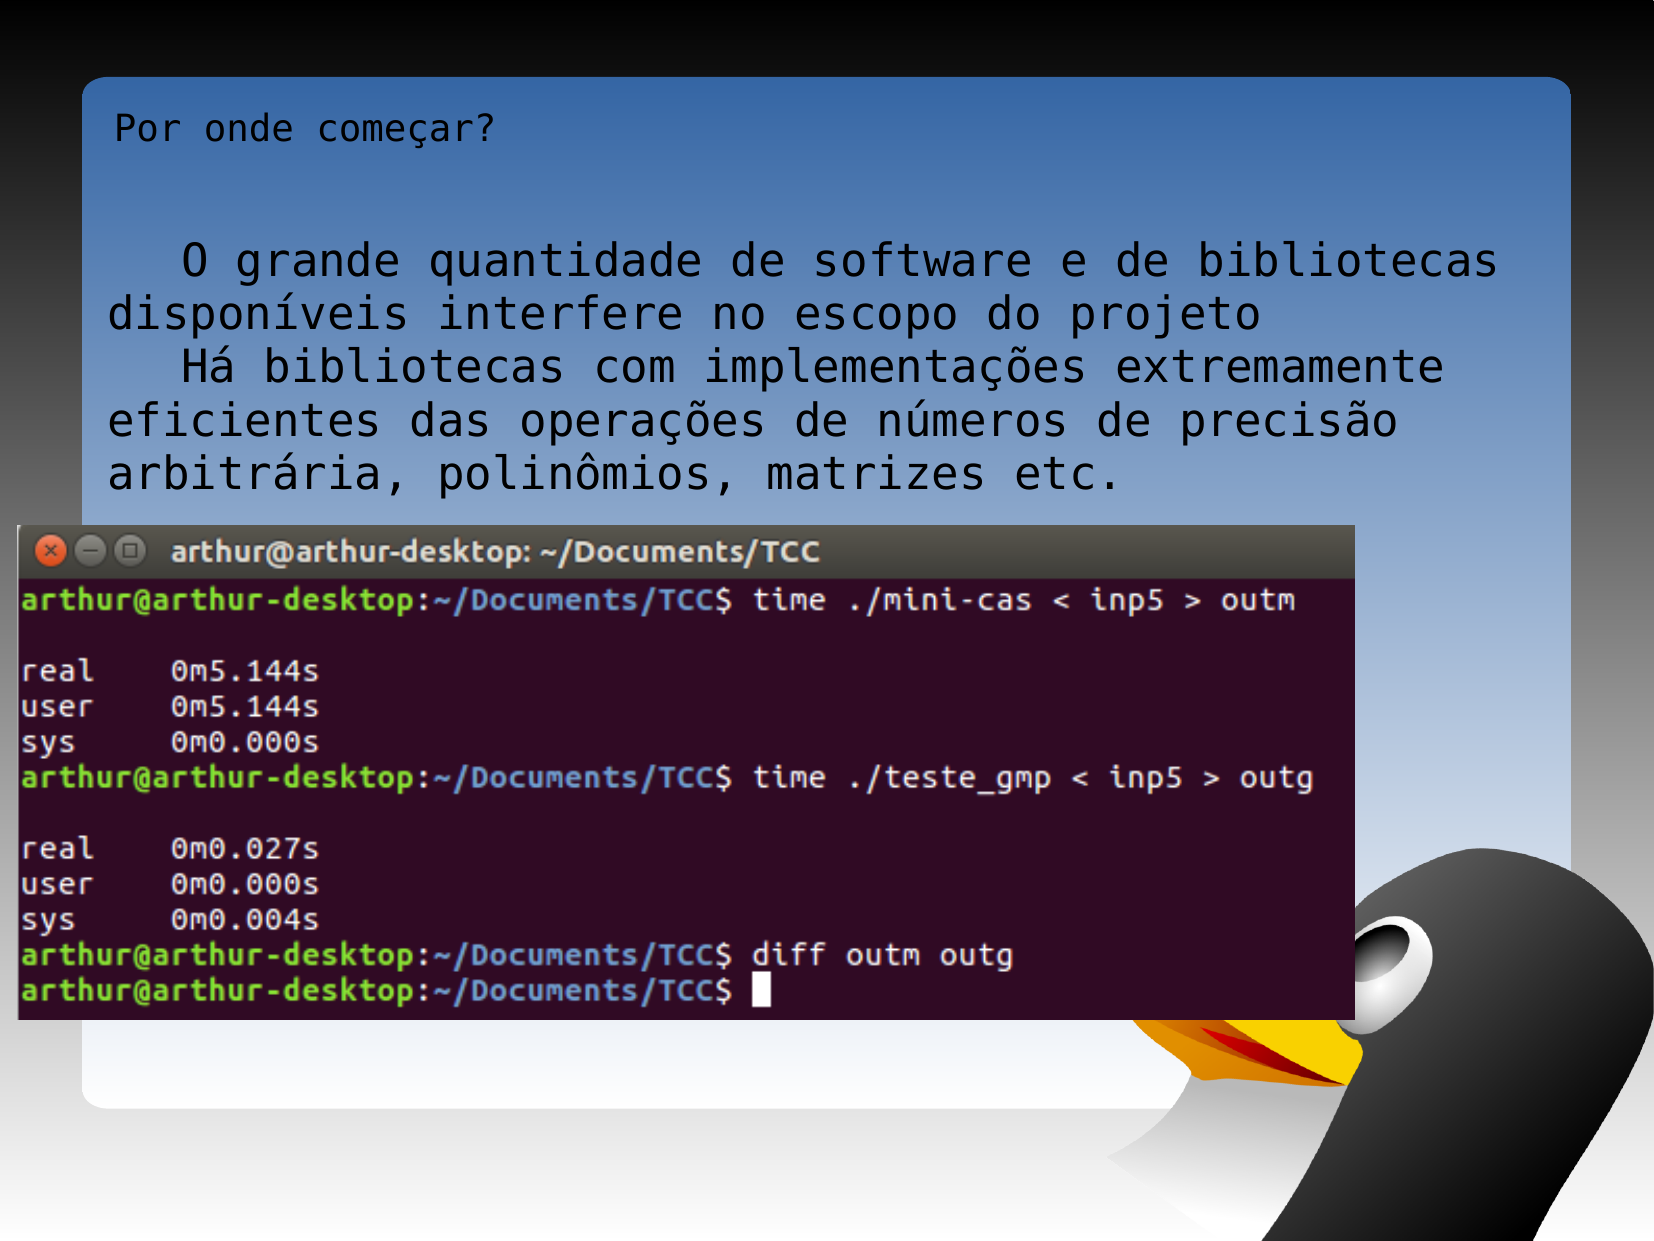

Por onde começar?
	O grande quantidade de software e de bibliotecas disponíveis interfere no escopo do projeto
	Há bibliotecas com implementações extremamente eficientes das operações de números de precisão arbitrária, polinômios, matrizes etc.